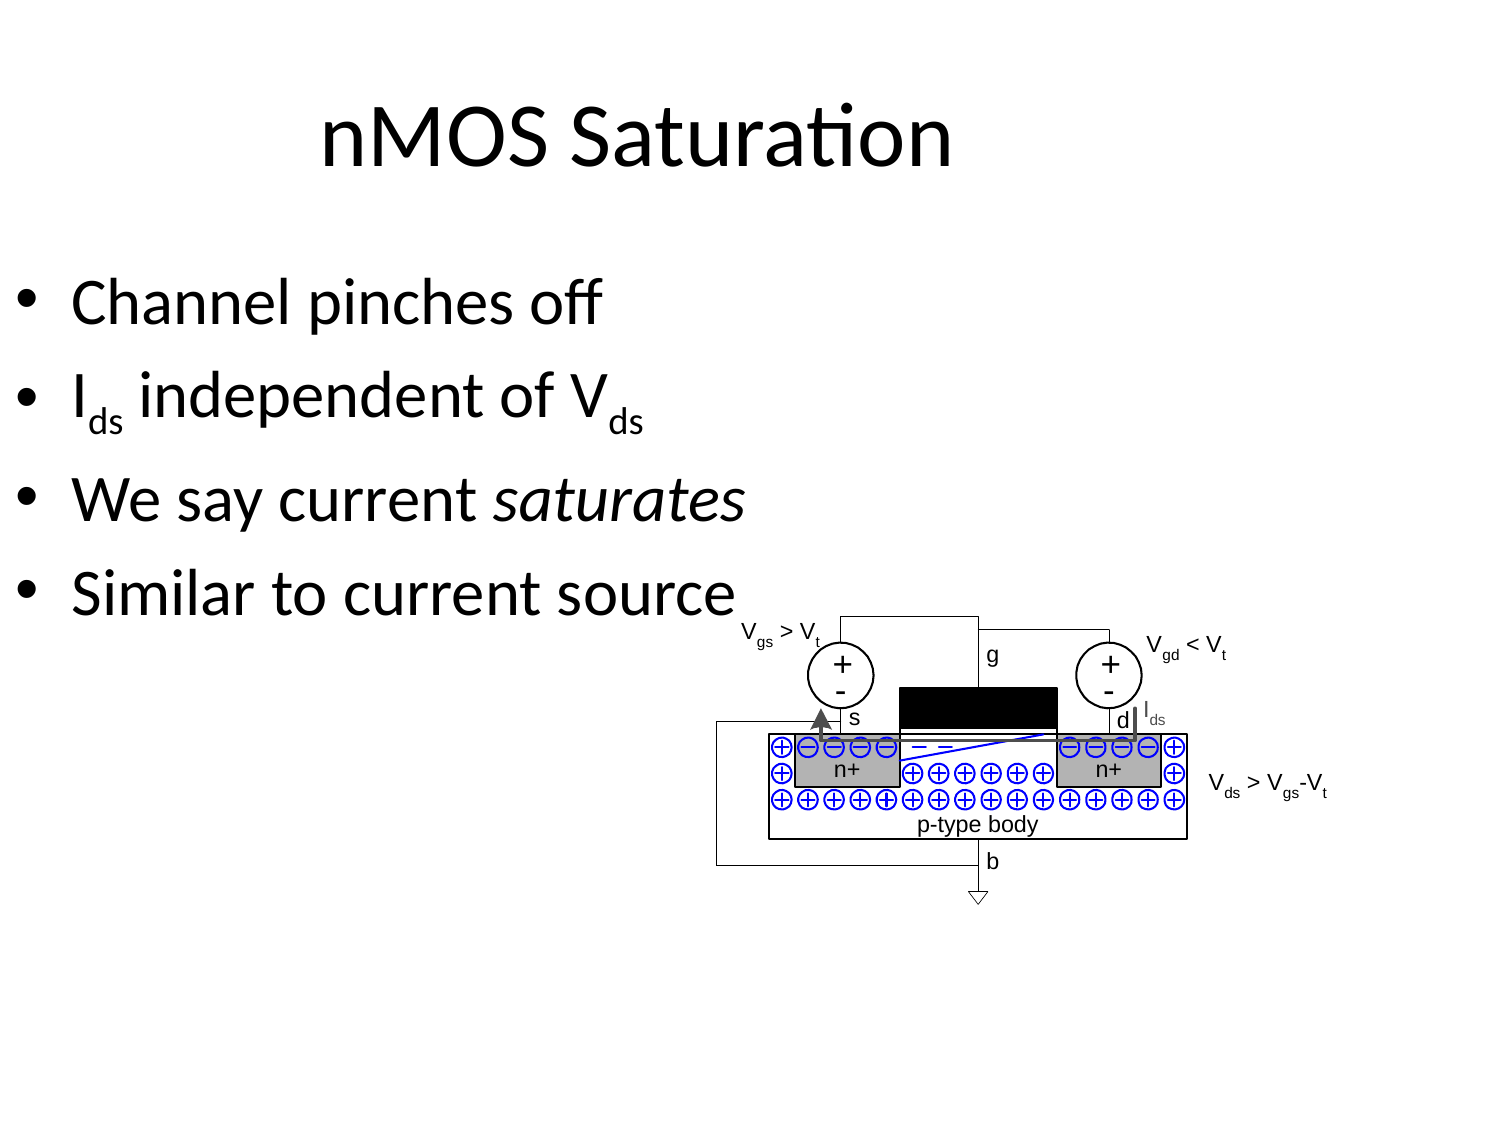

# nMOS Saturation
Channel pinches off
Ids independent of Vds
We say current saturates
Similar to current source